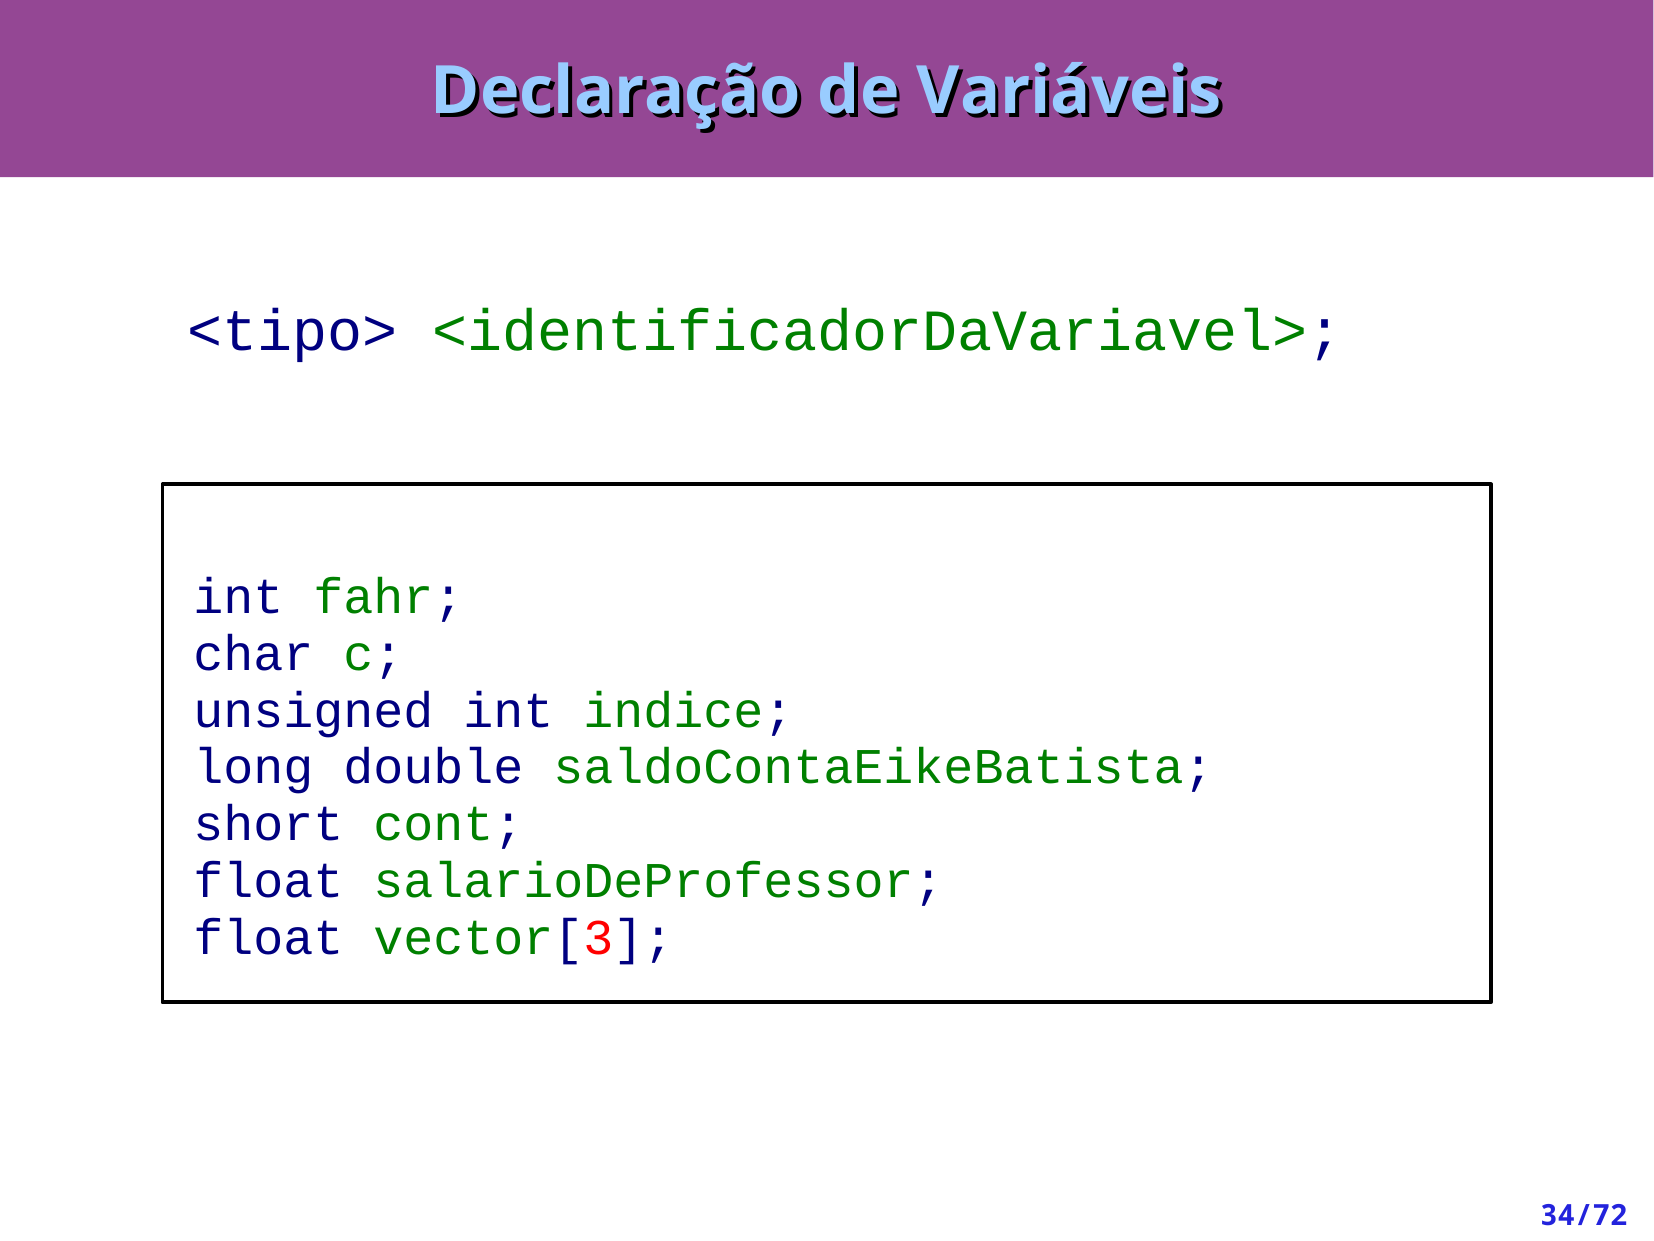

# Declaração de Variáveis
<tipo> <identificadorDaVariavel>;
int fahr;
char c;
unsigned int indice;
long double saldoContaEikeBatista;
short cont;
float salarioDeProfessor;
float vector[3];
34